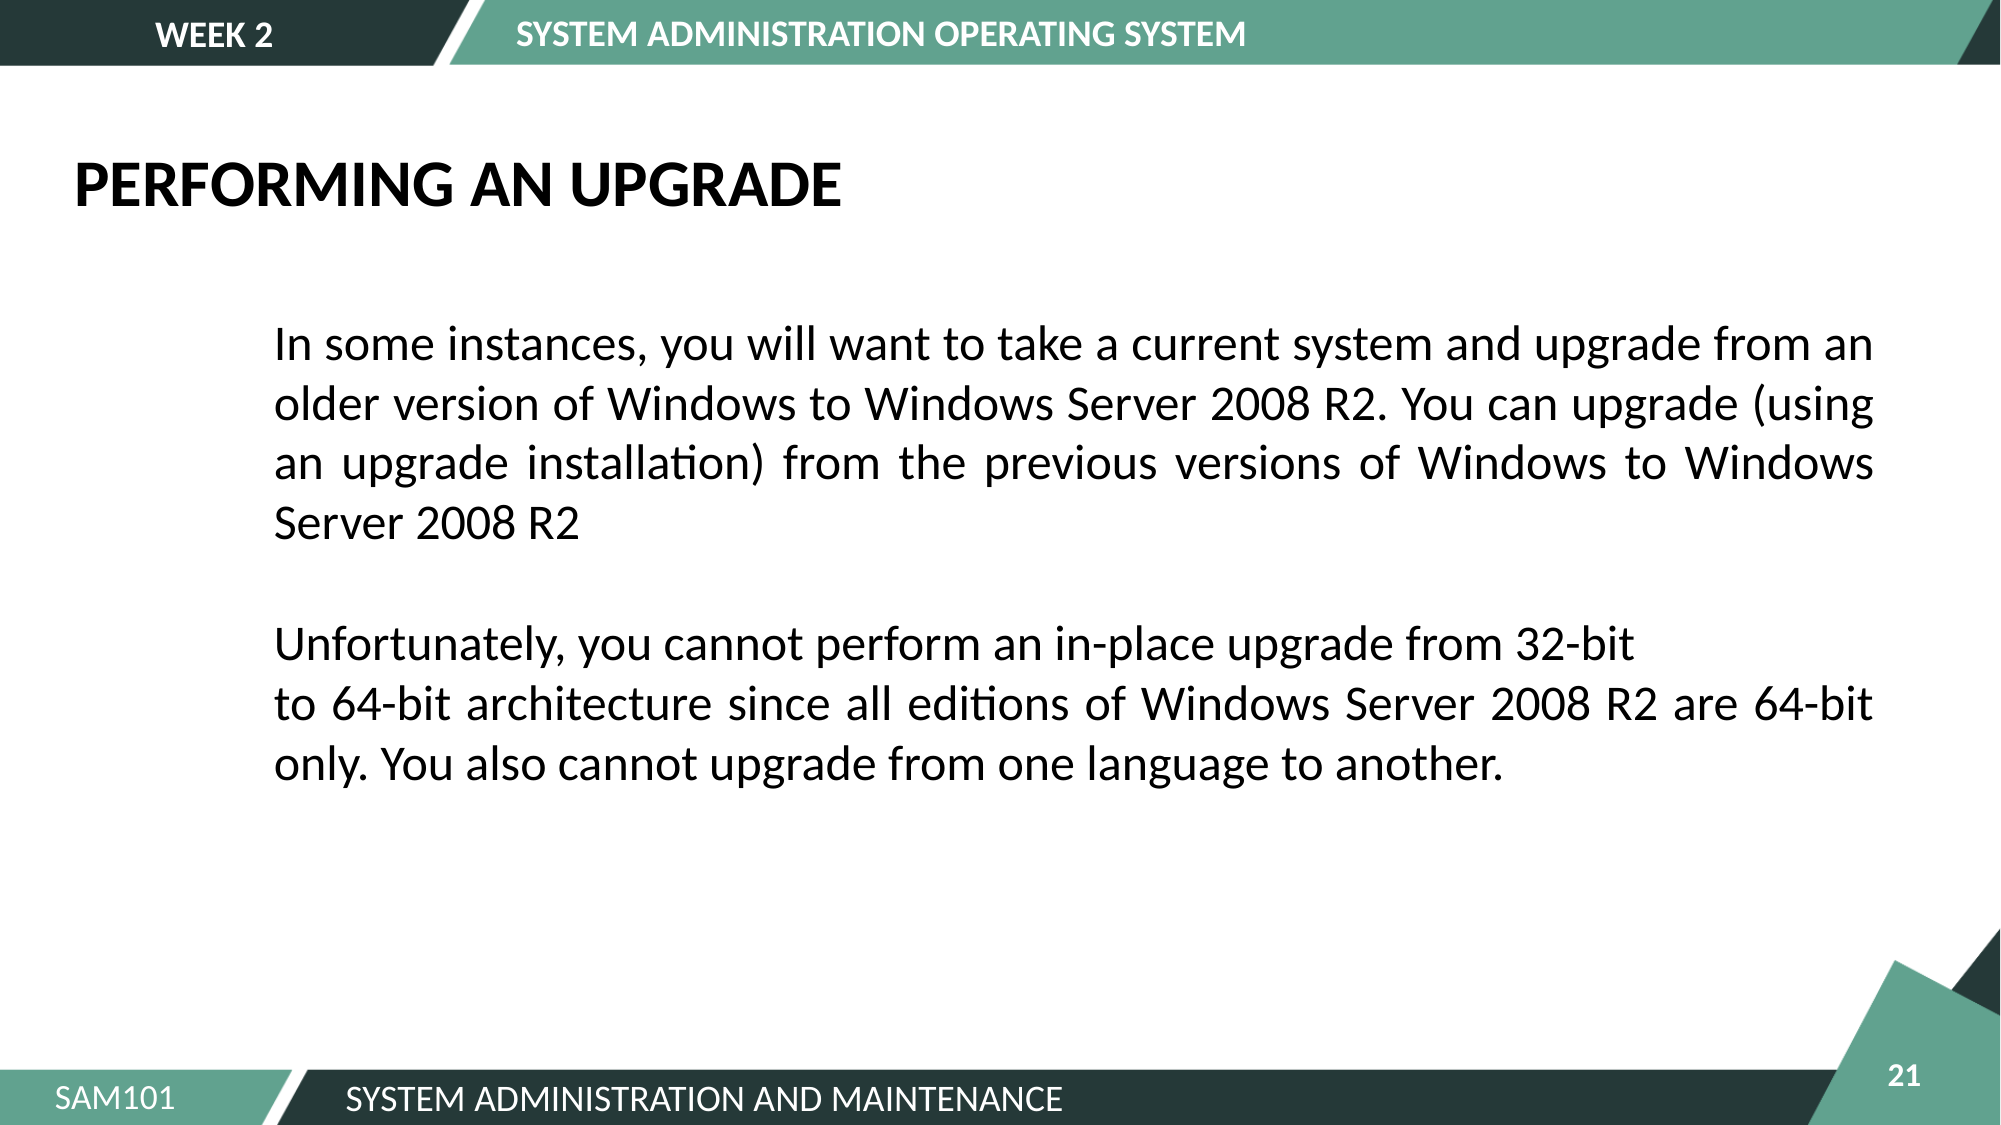

SYSTEM ADMINISTRATION OPERATING SYSTEM
WEEK 2
PERFORMING AN UPGRADE
In some instances, you will want to take a current system and upgrade from an older version of Windows to Windows Server 2008 R2. You can upgrade (using an upgrade installation) from the previous versions of Windows to Windows Server 2008 R2
Unfortunately, you cannot perform an in-place upgrade from 32-bit
to 64-bit architecture since all editions of Windows Server 2008 R2 are 64-bit only. You also cannot upgrade from one language to another.
SAM101
SYSTEM ADMINISTRATION AND MAINTENANCE